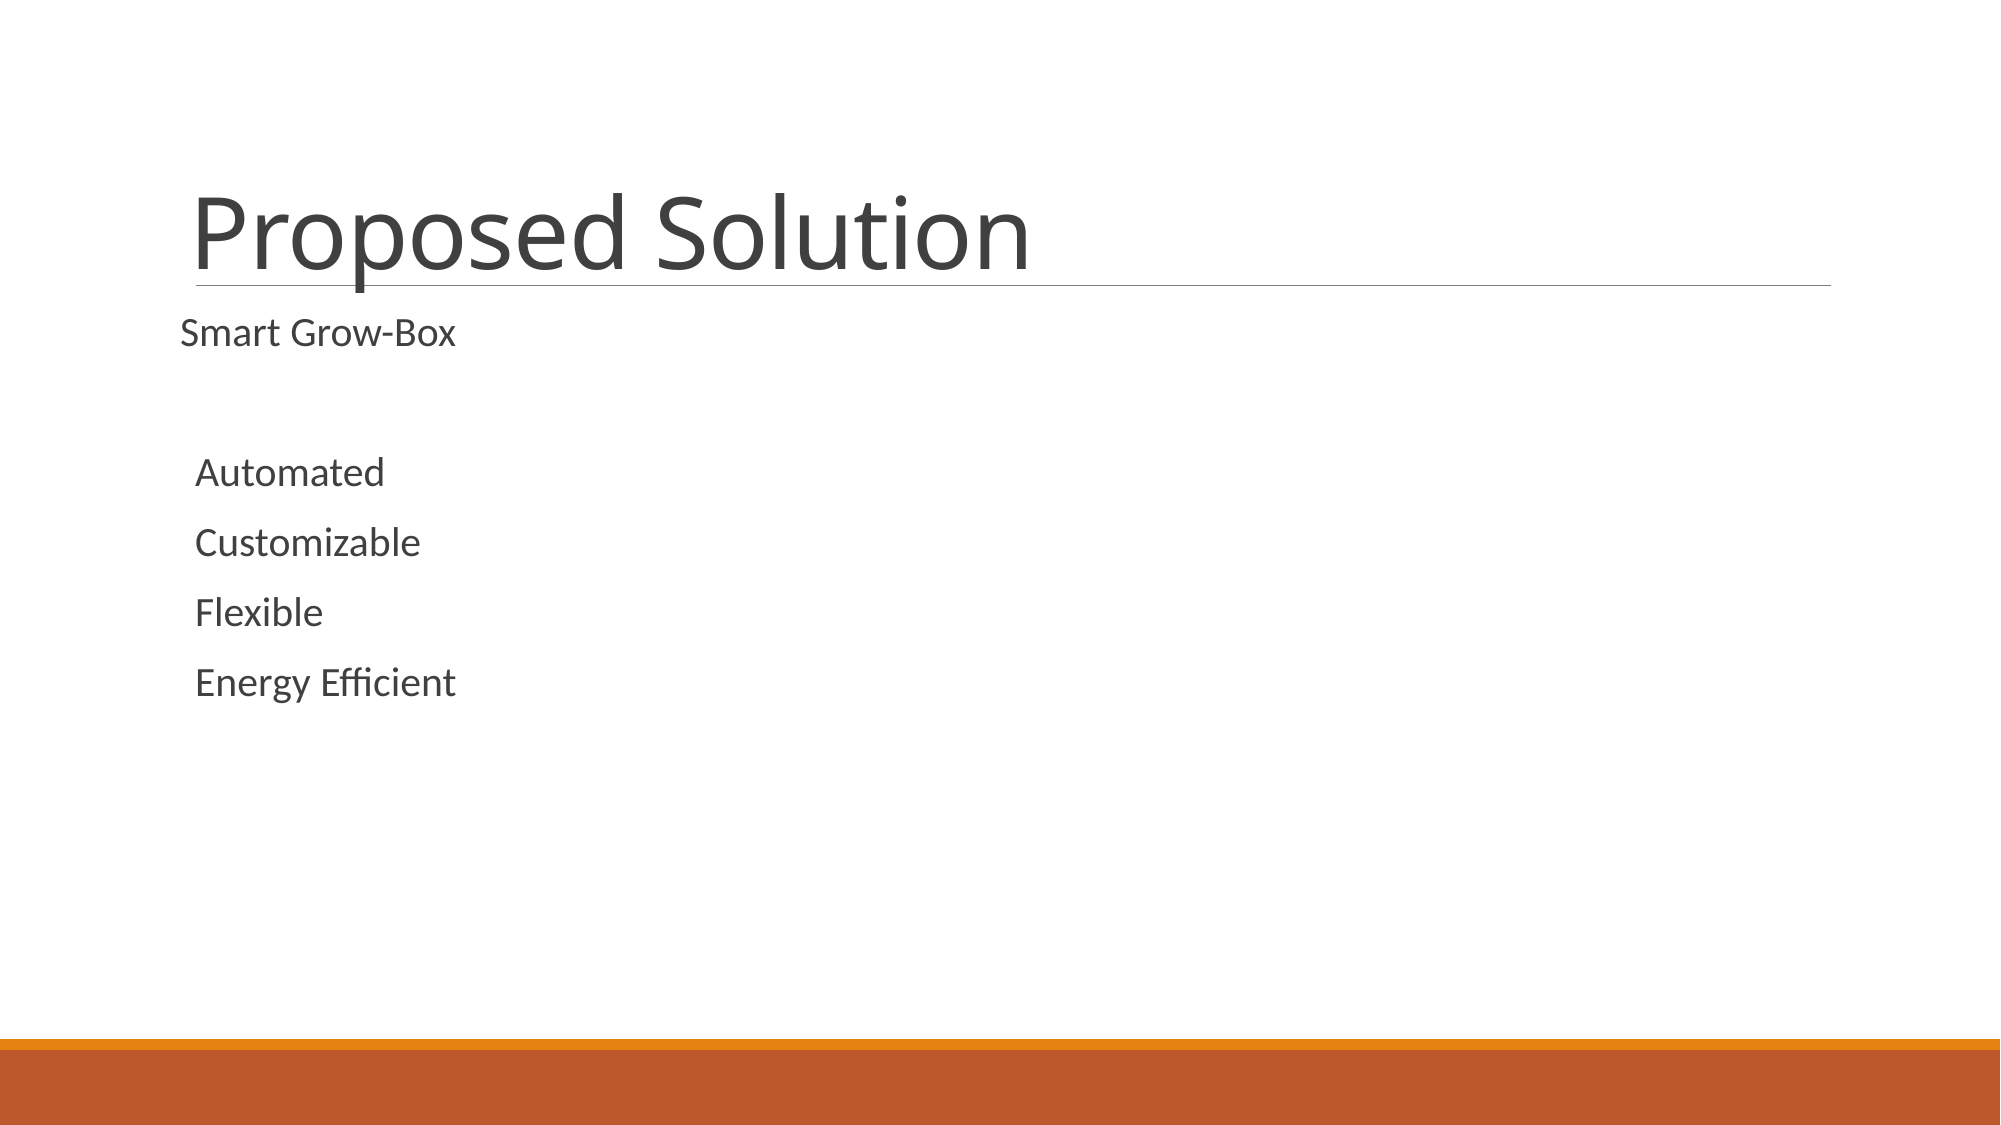

# Proposed Solution
Smart Grow-Box
Automated
Customizable
Flexible
Energy Efficient